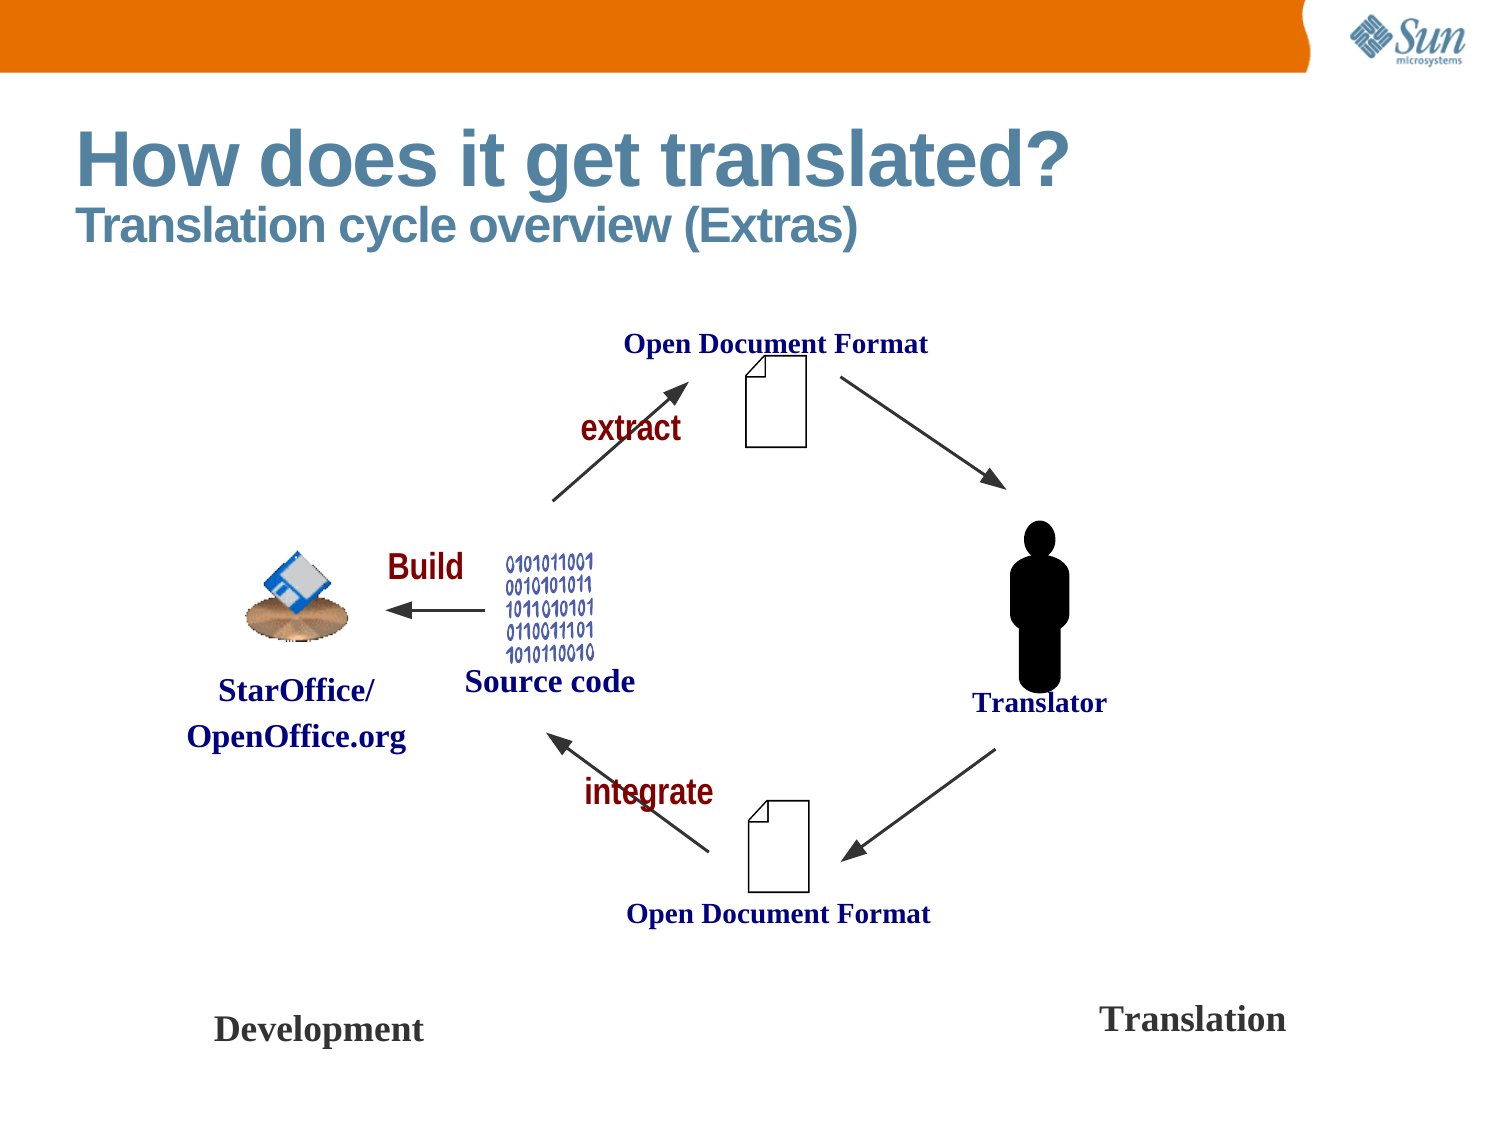

# How does it get translated? Translation cycle overview (Extras)
Open Document Format
extract
Translator
StarOffice/
OpenOffice.org
Development
Build
Source code
integrate
Open Document Format
Translation